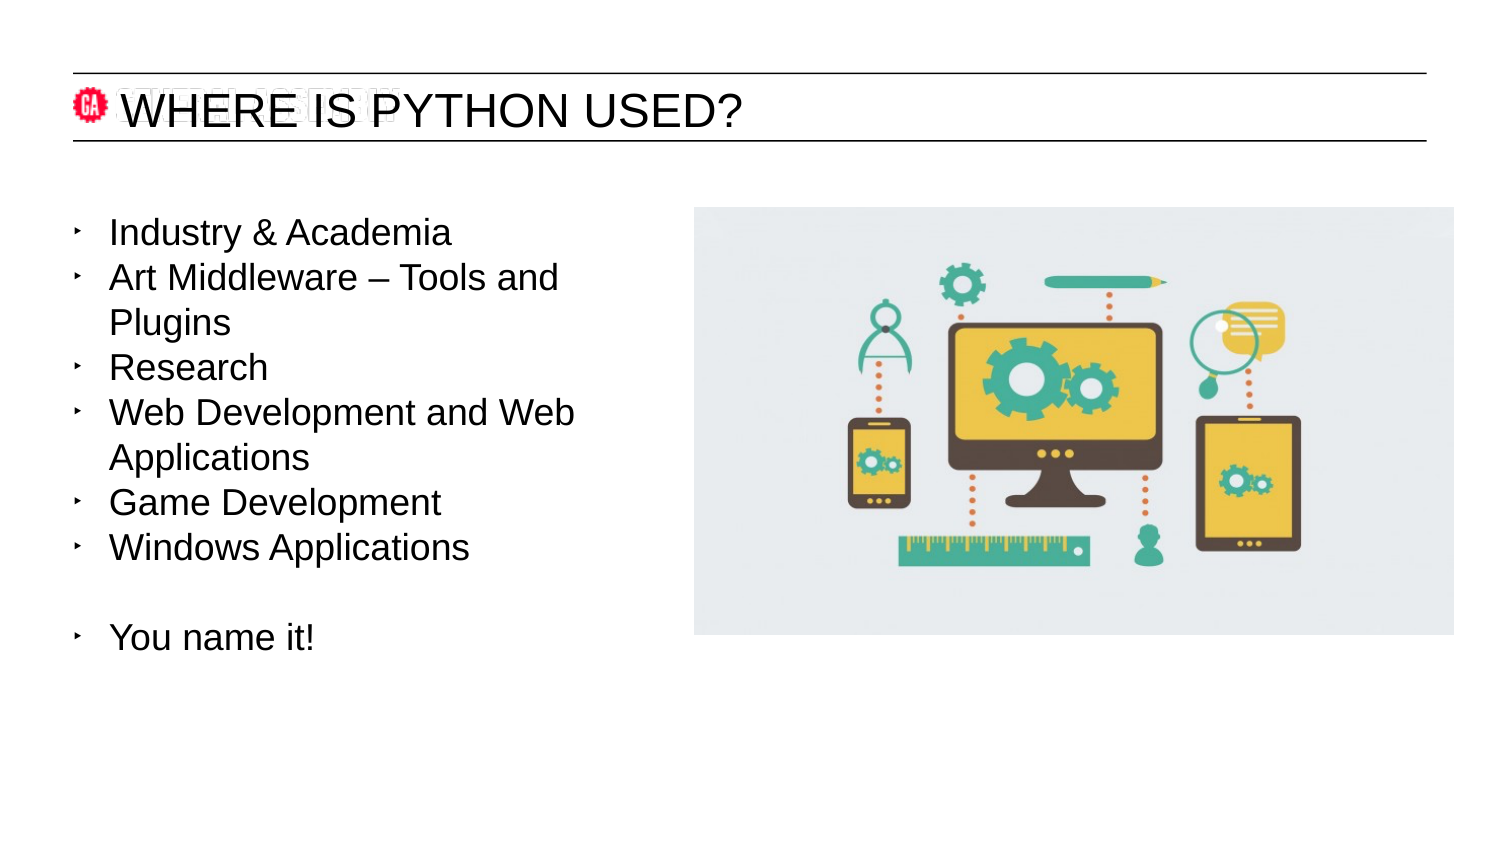

WHERE IS PYTHON USED?
Industry & Academia
Art Middleware – Tools and Plugins
Research
Web Development and Web Applications
Game Development
Windows Applications
You name it!